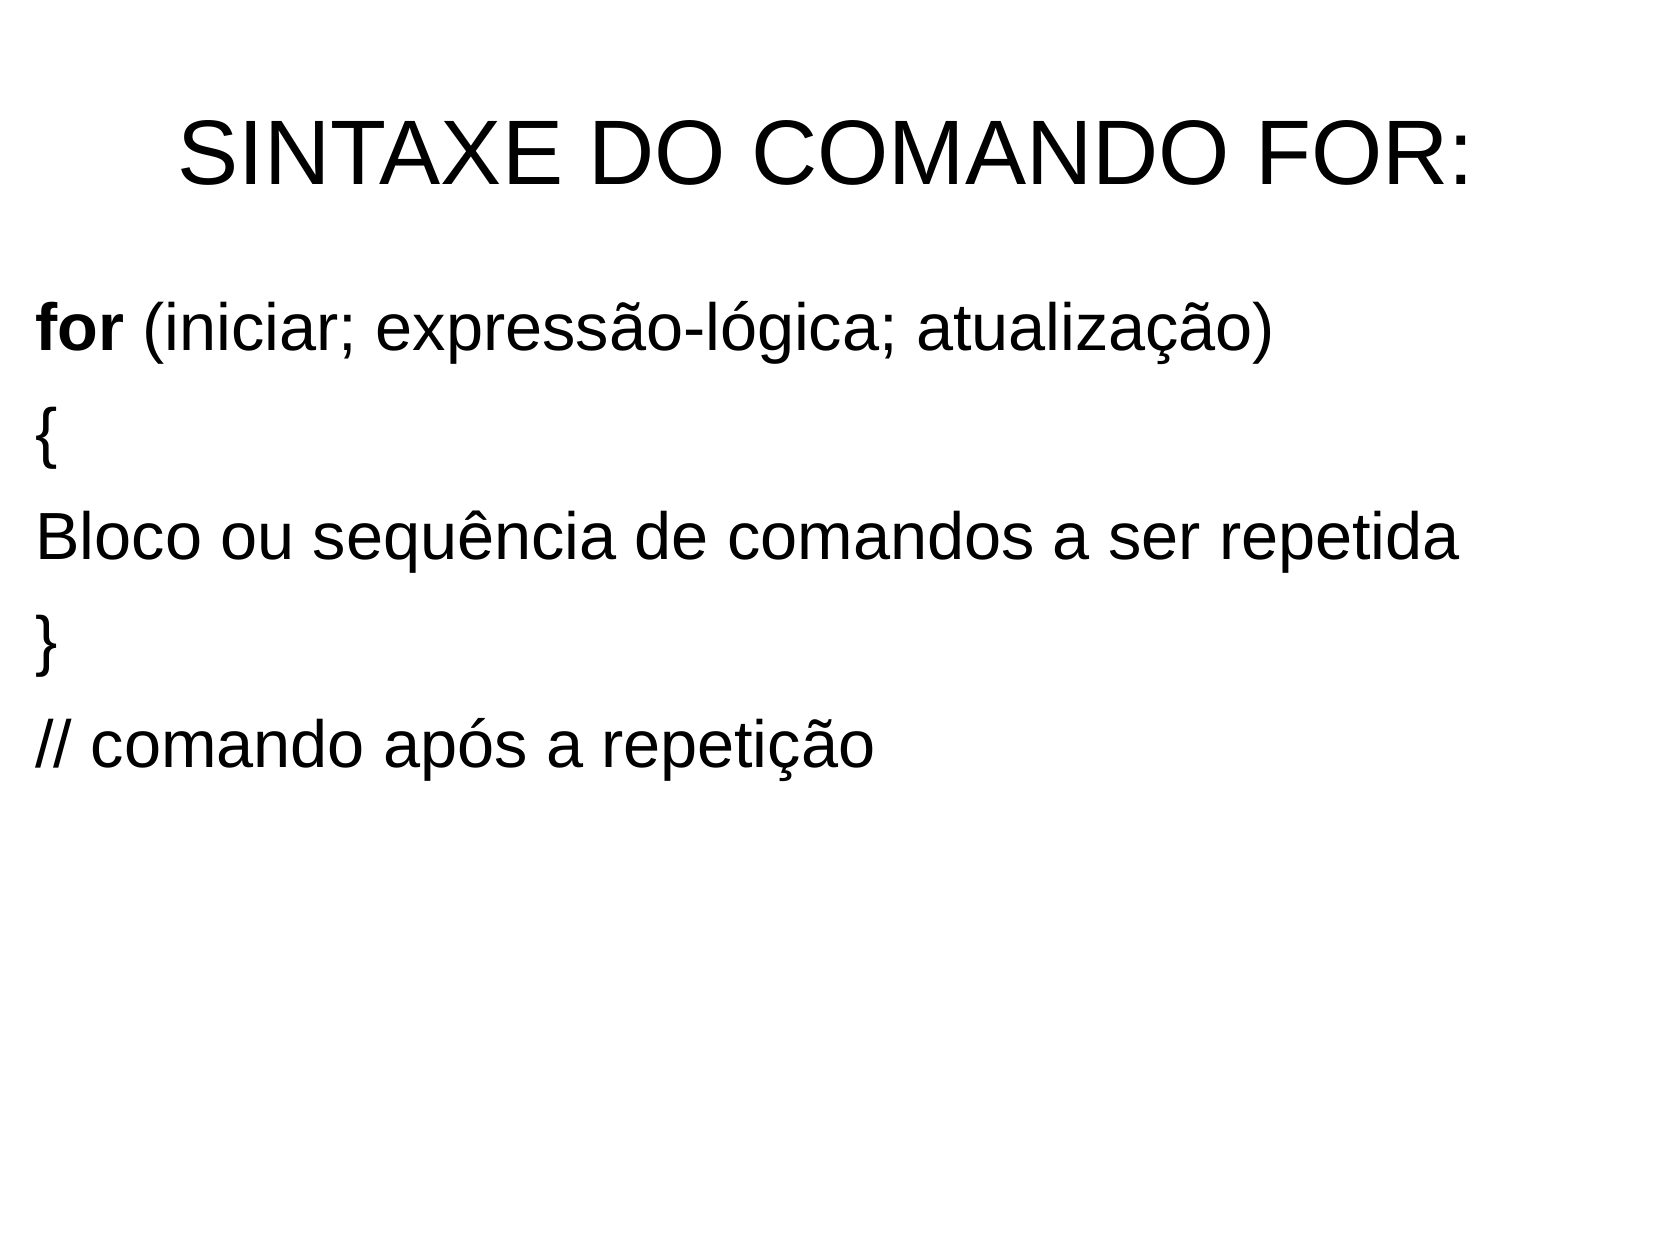

# SINTAXE DO COMANDO FOR:
for (iniciar; expressão-lógica; atualização)
{
Bloco ou sequência de comandos a ser repetida
}
// comando após a repetição